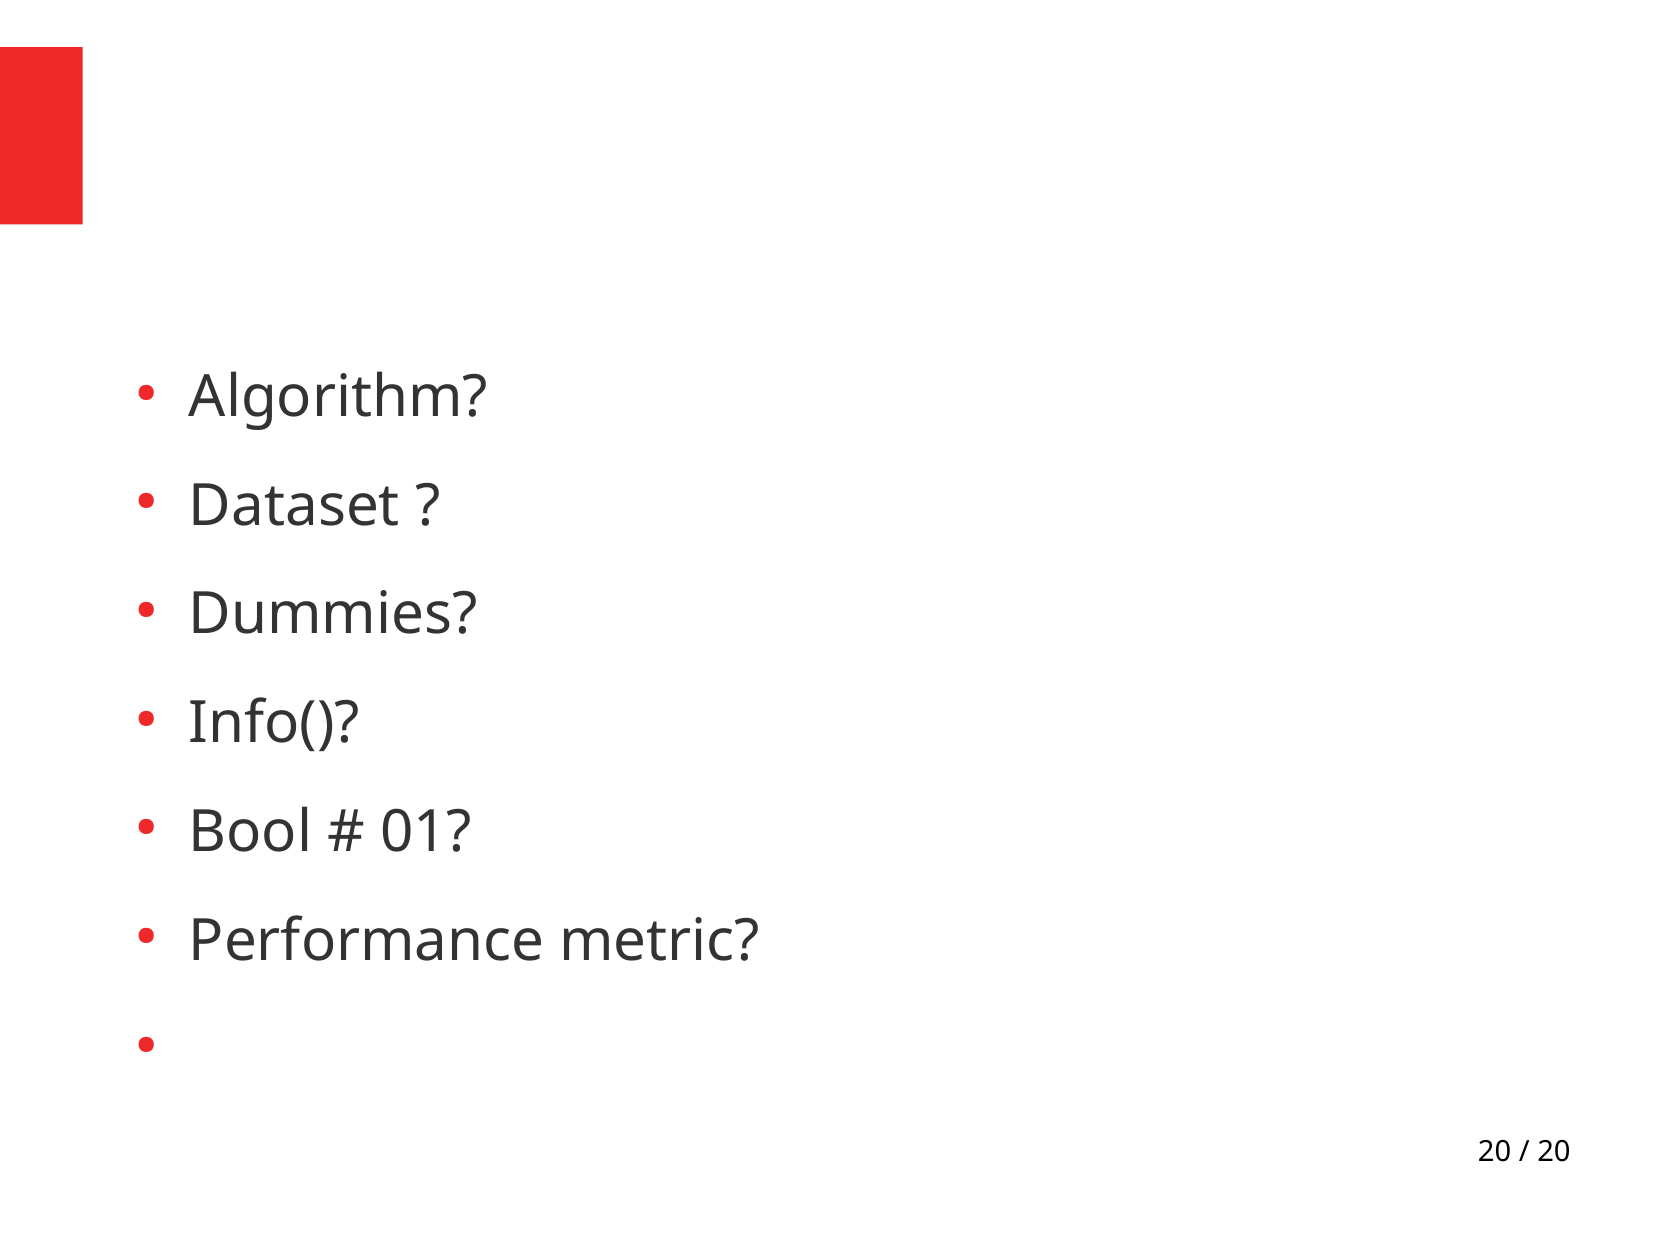

#
Algorithm?
Dataset ?
Dummies?
Info()?
Bool # 01?
Performance metric?
20